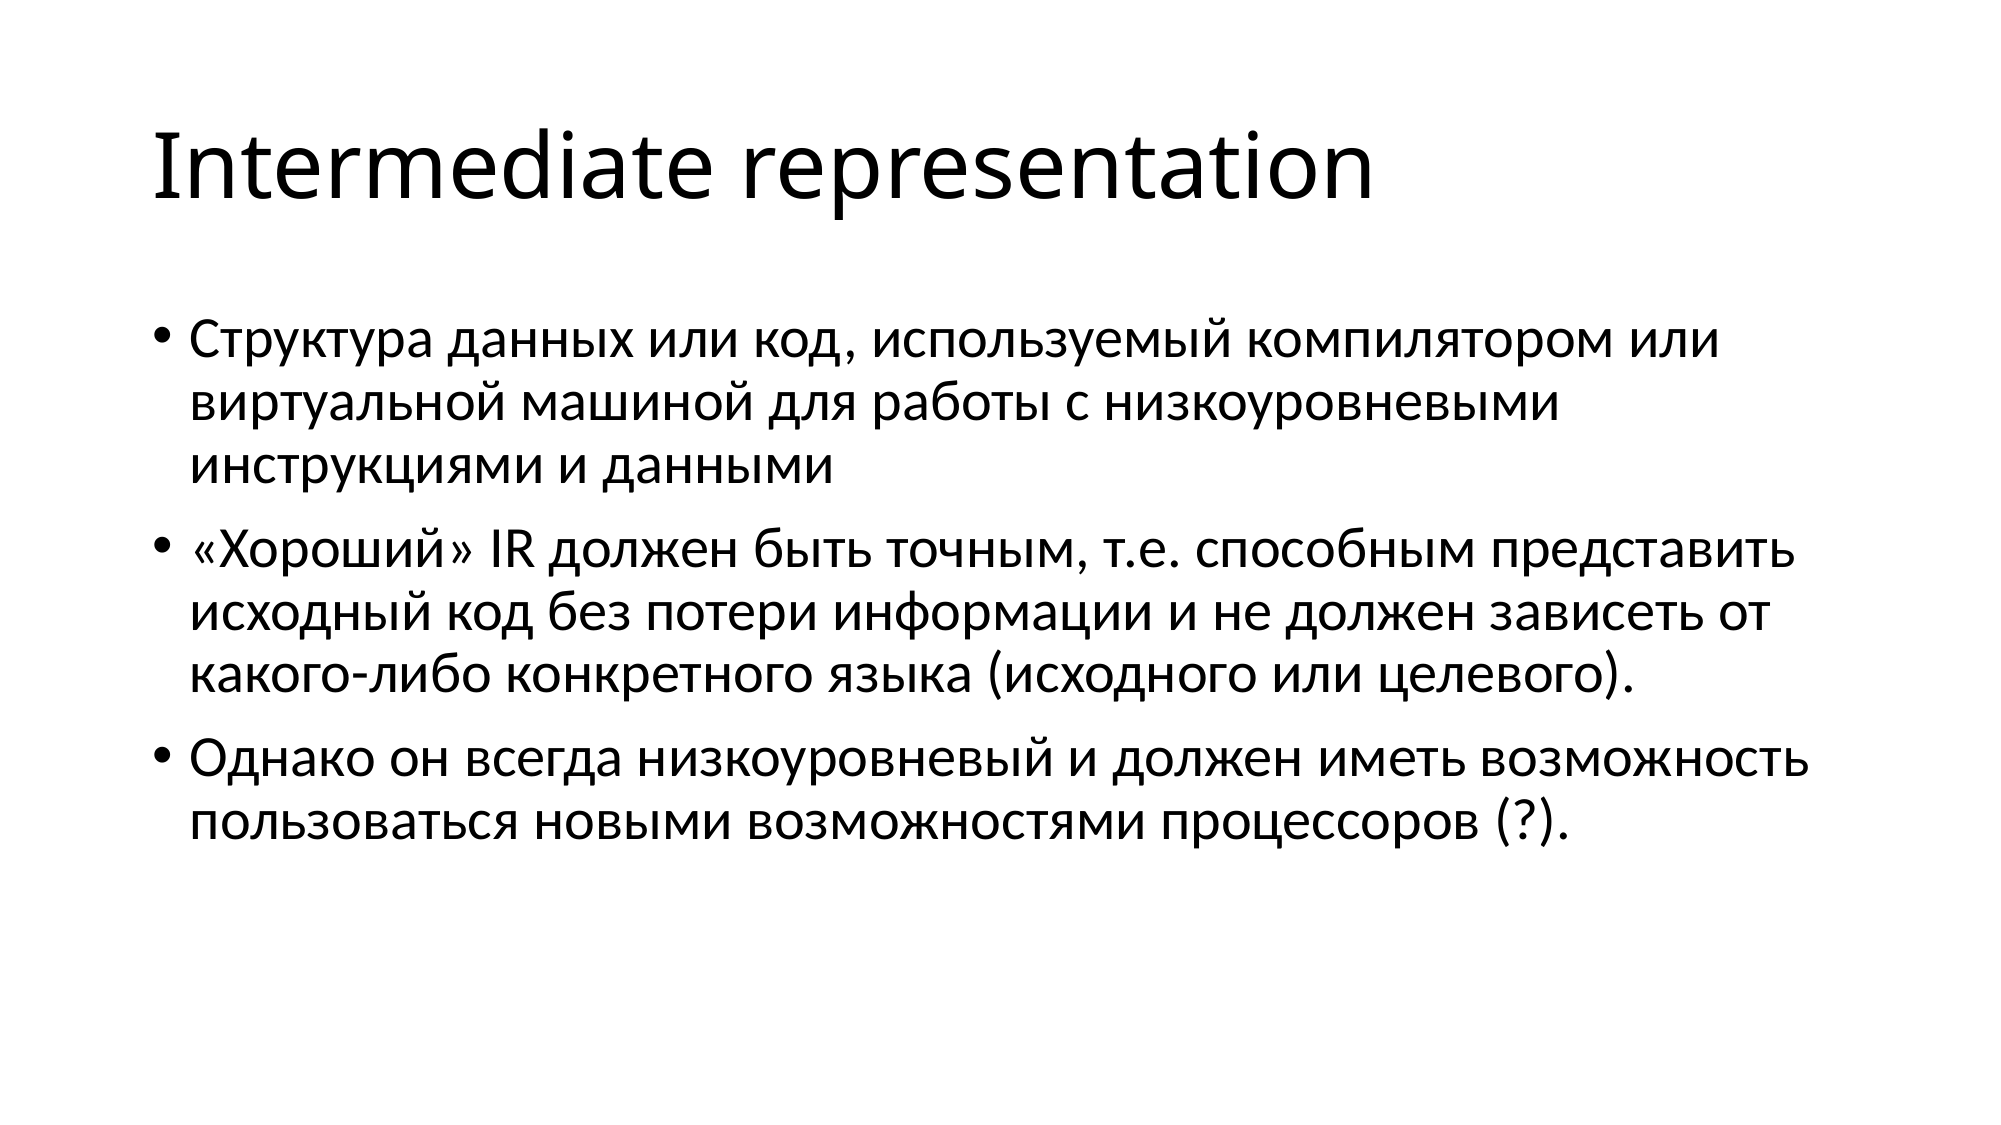

# Intermediate representation
Структура данных или код, используемый компилятором или виртуальной машиной для работы с низкоуровневыми инструкциями и данными
«Хороший» IR должен быть точным, т.е. способным представить исходный код без потери информации и не должен зависеть от какого-либо конкретного языка (исходного или целевого).
Однако он всегда низкоуровневый и должен иметь возможность пользоваться новыми возможностями процессоров (?).